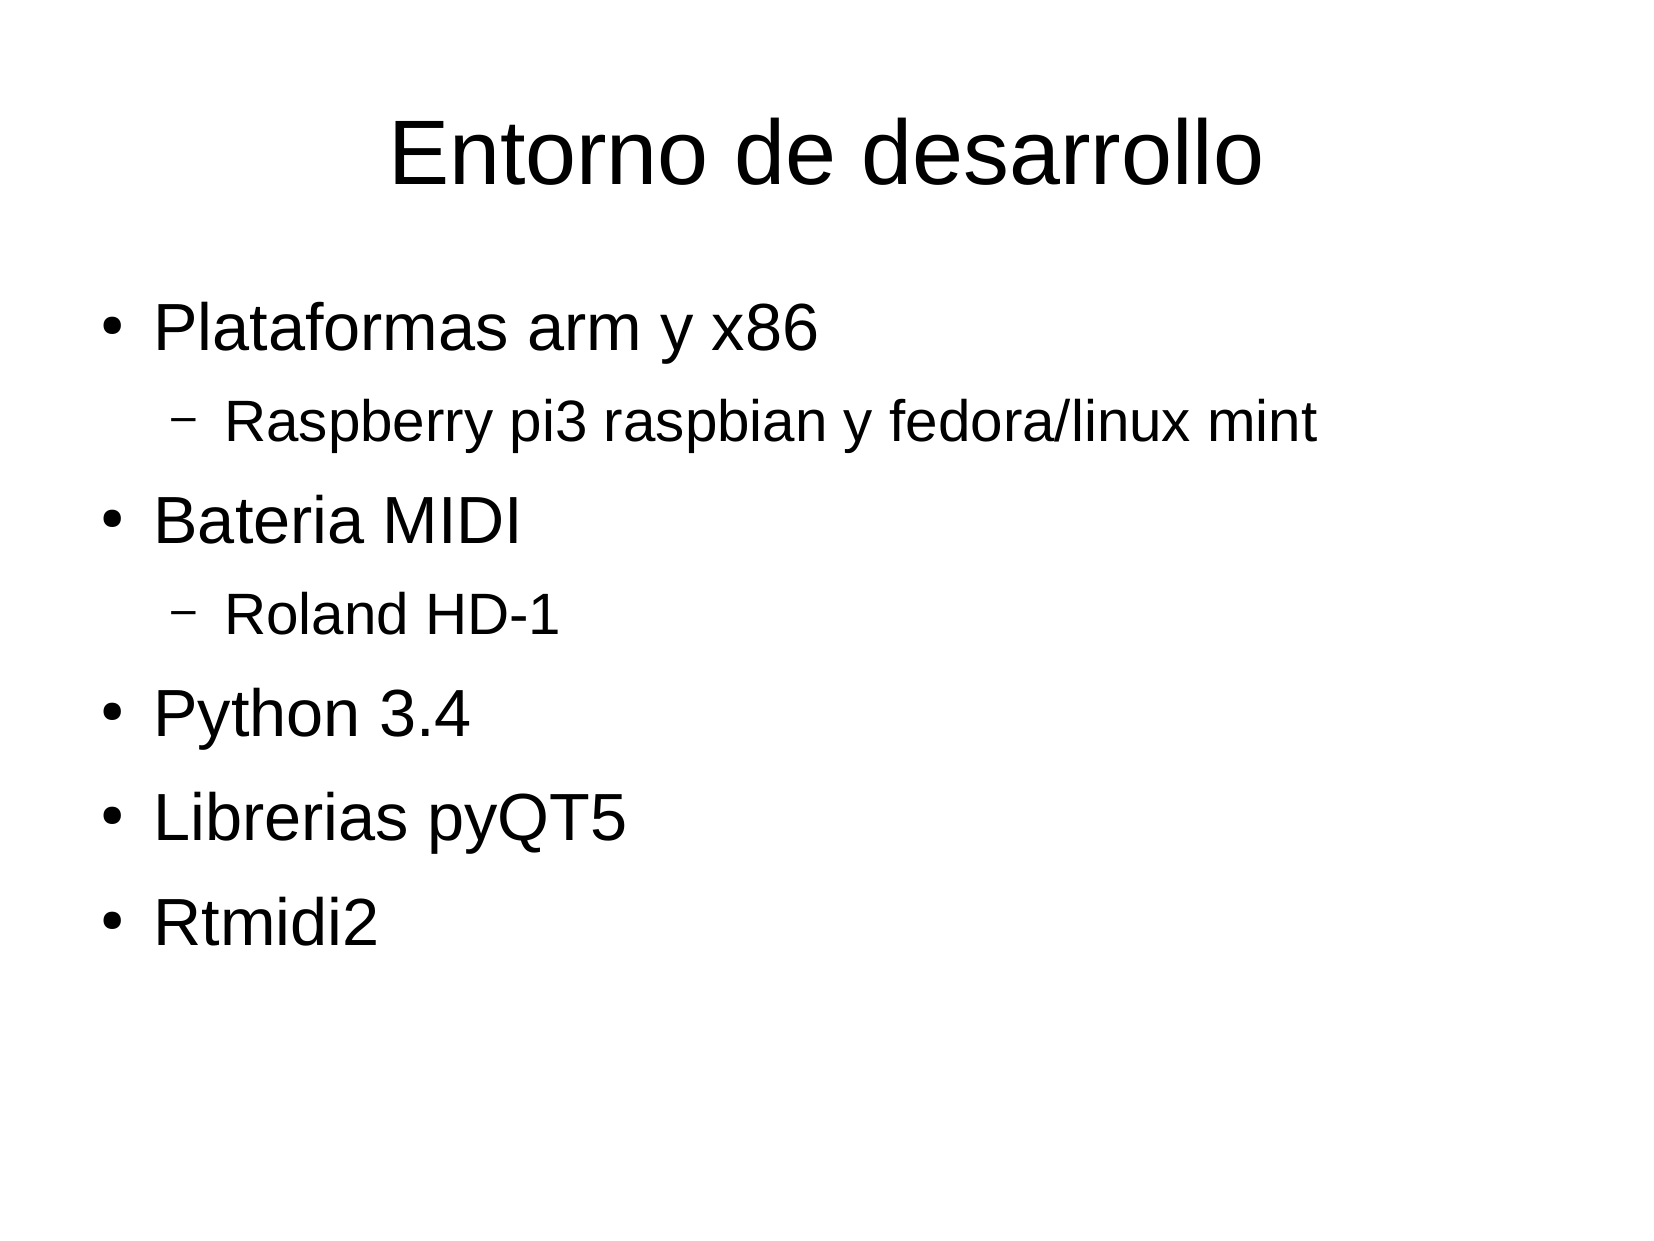

# Entorno de desarrollo
Plataformas arm y x86
Raspberry pi3 raspbian y fedora/linux mint
Bateria MIDI
Roland HD-1
Python 3.4
Librerias pyQT5
Rtmidi2